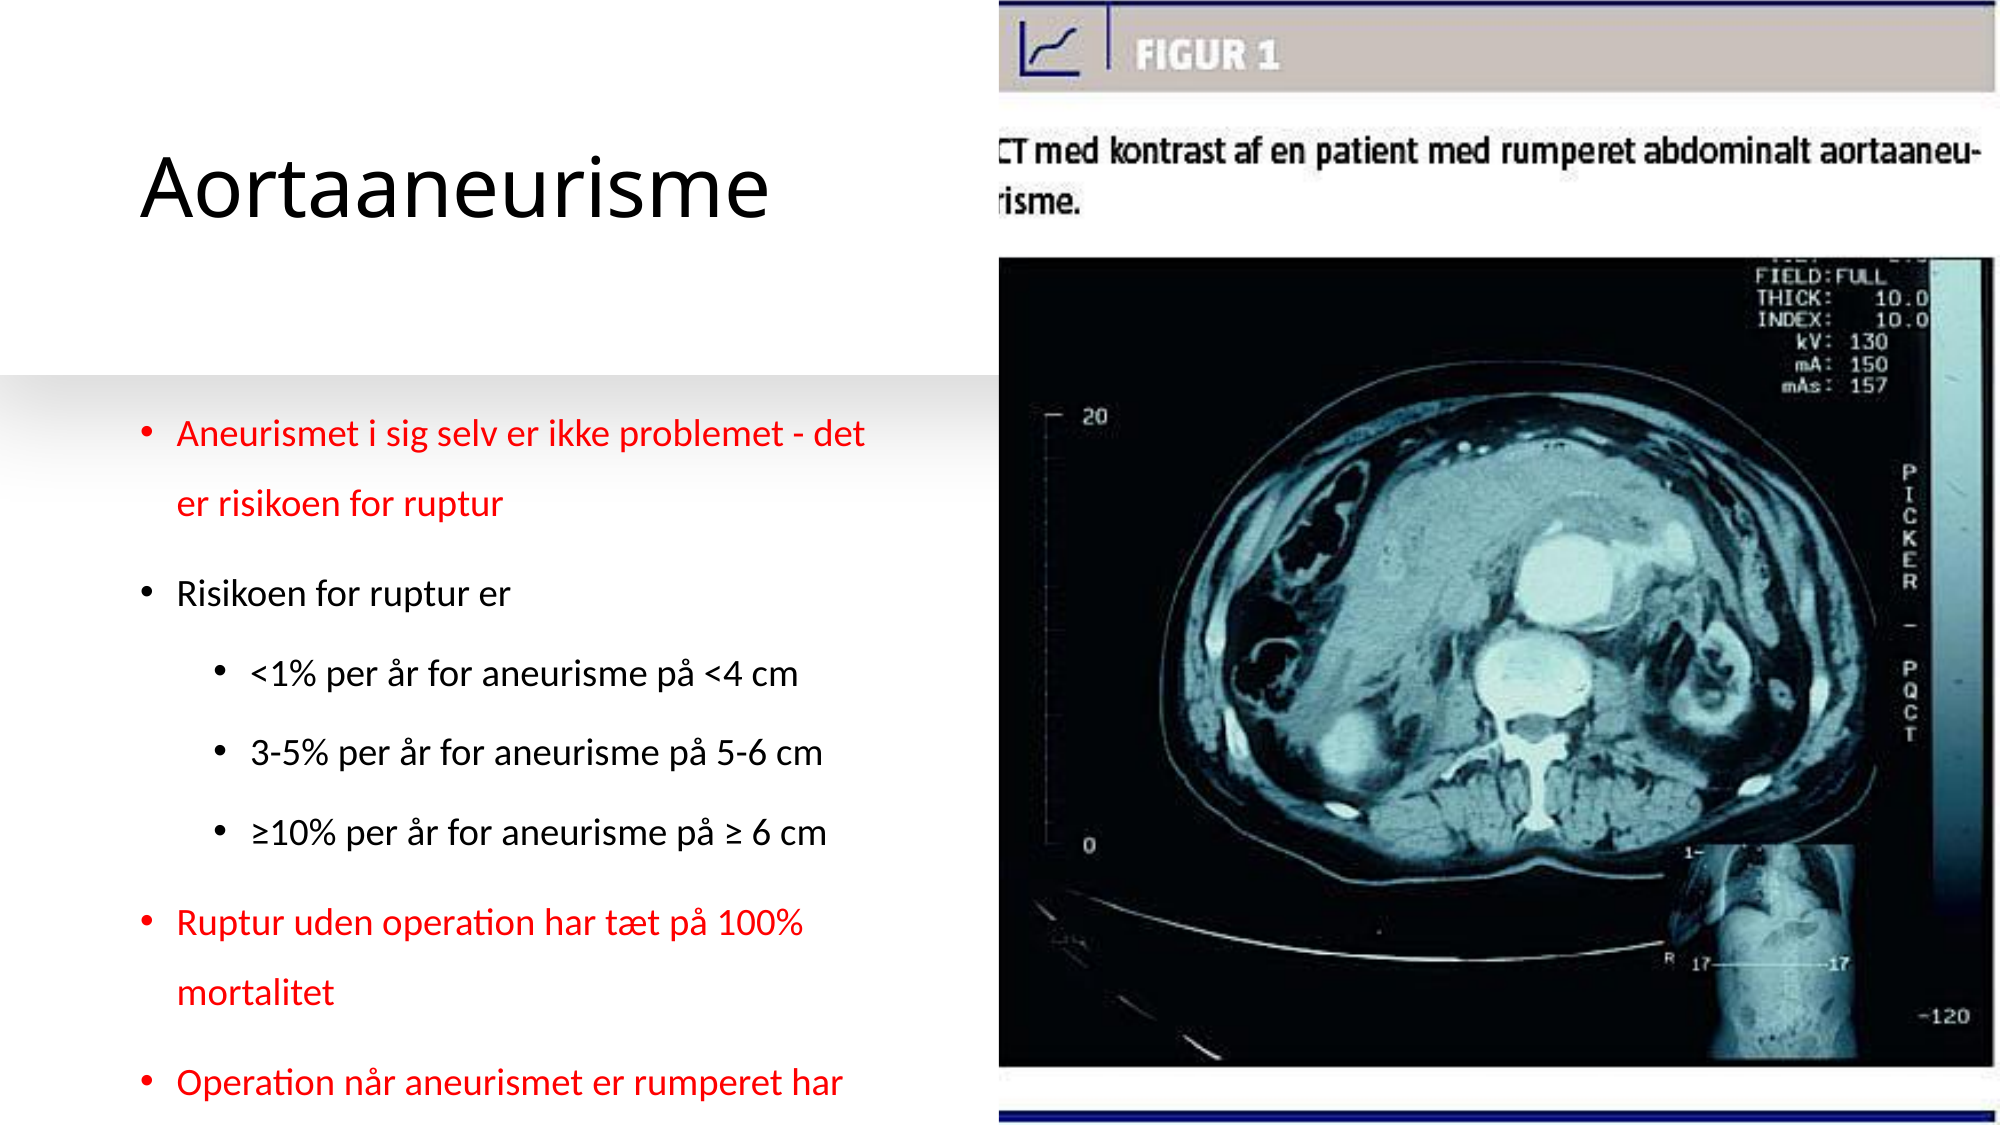

# Aortaaneurisme
Aneurismet i sig selv er ikke problemet - det er risikoen for ruptur
Risikoen for ruptur er
<1% per år for aneurisme på <4 cm
3-5% per år for aneurisme på 5-6 cm
≥10% per år for aneurisme på ≥ 6 cm
Ruptur uden operation har tæt på 100% mortalitet
Operation når aneurismet er rumperet har mortalitet omkring 30-50%